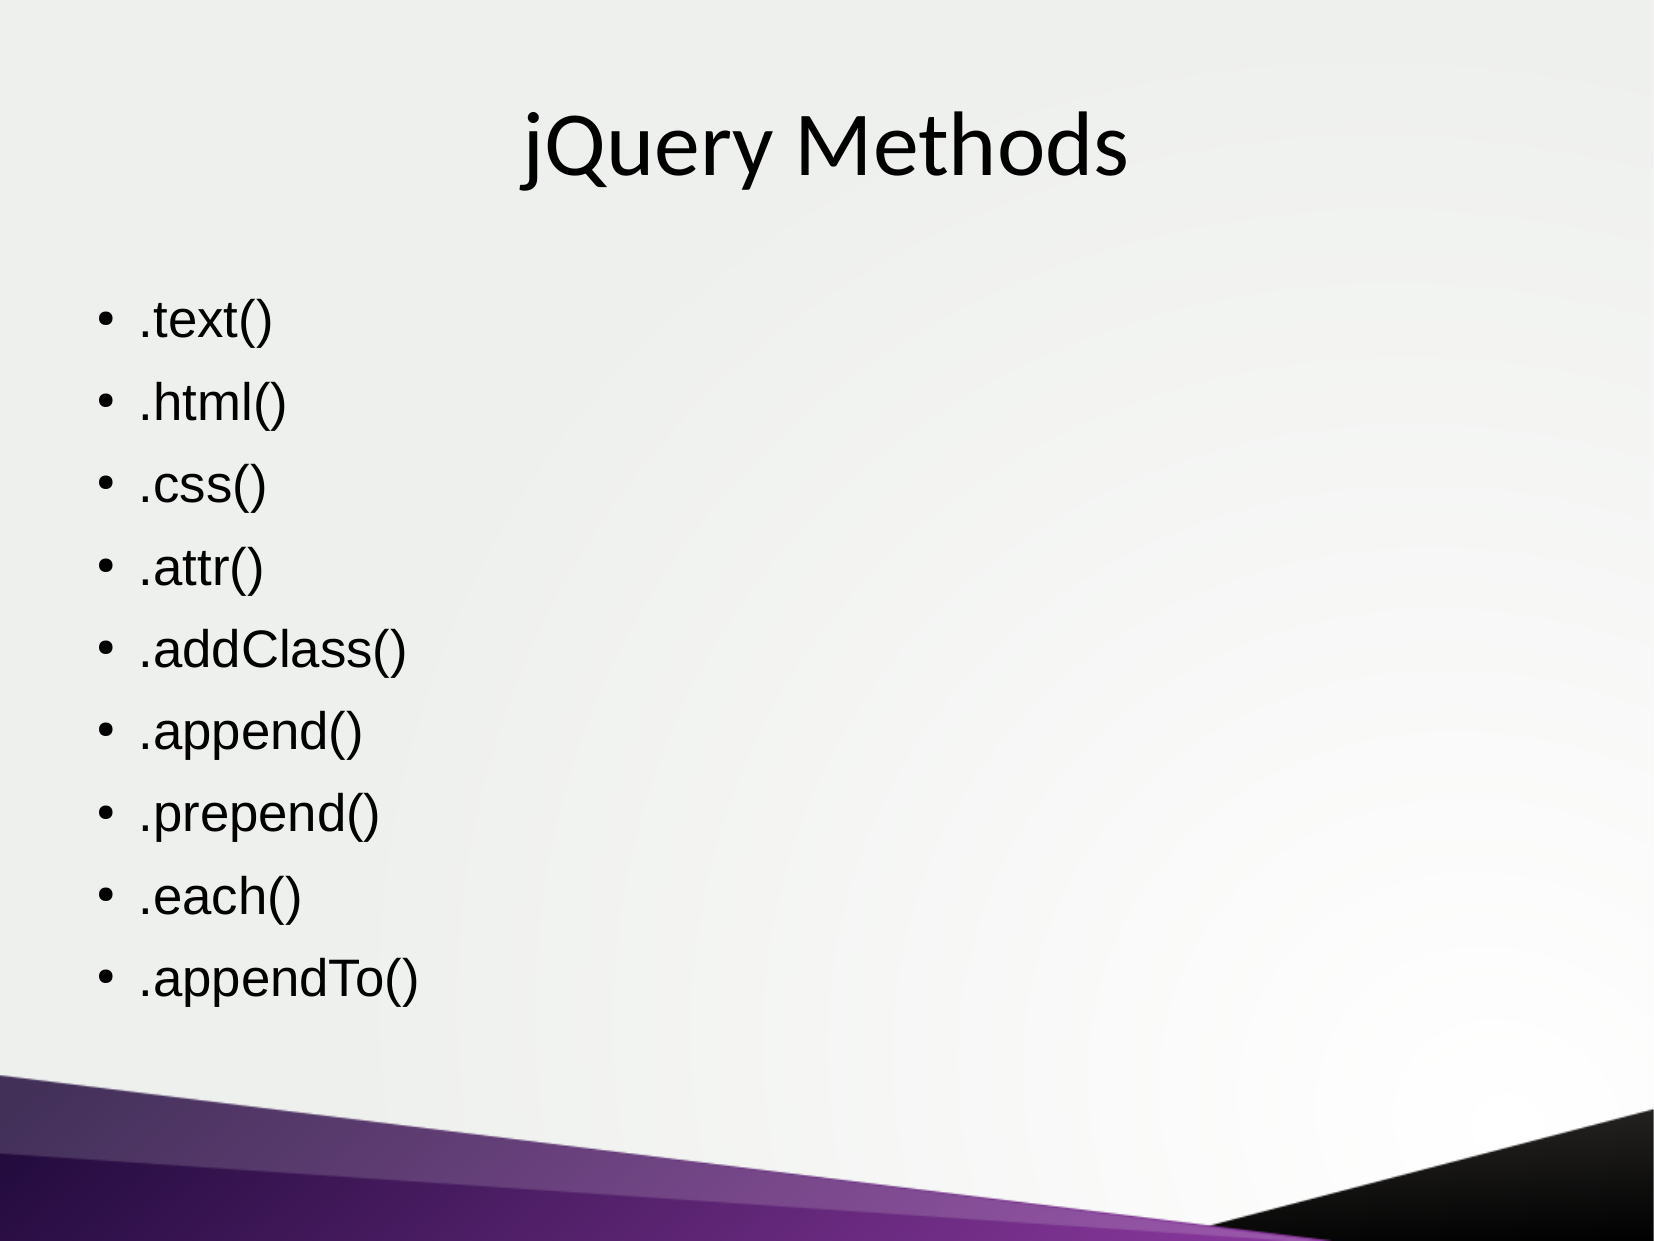

# jQuery Methods
.text()
.html()
.css()
.attr()
.addClass()
.append()
.prepend()
.each()
.appendTo()